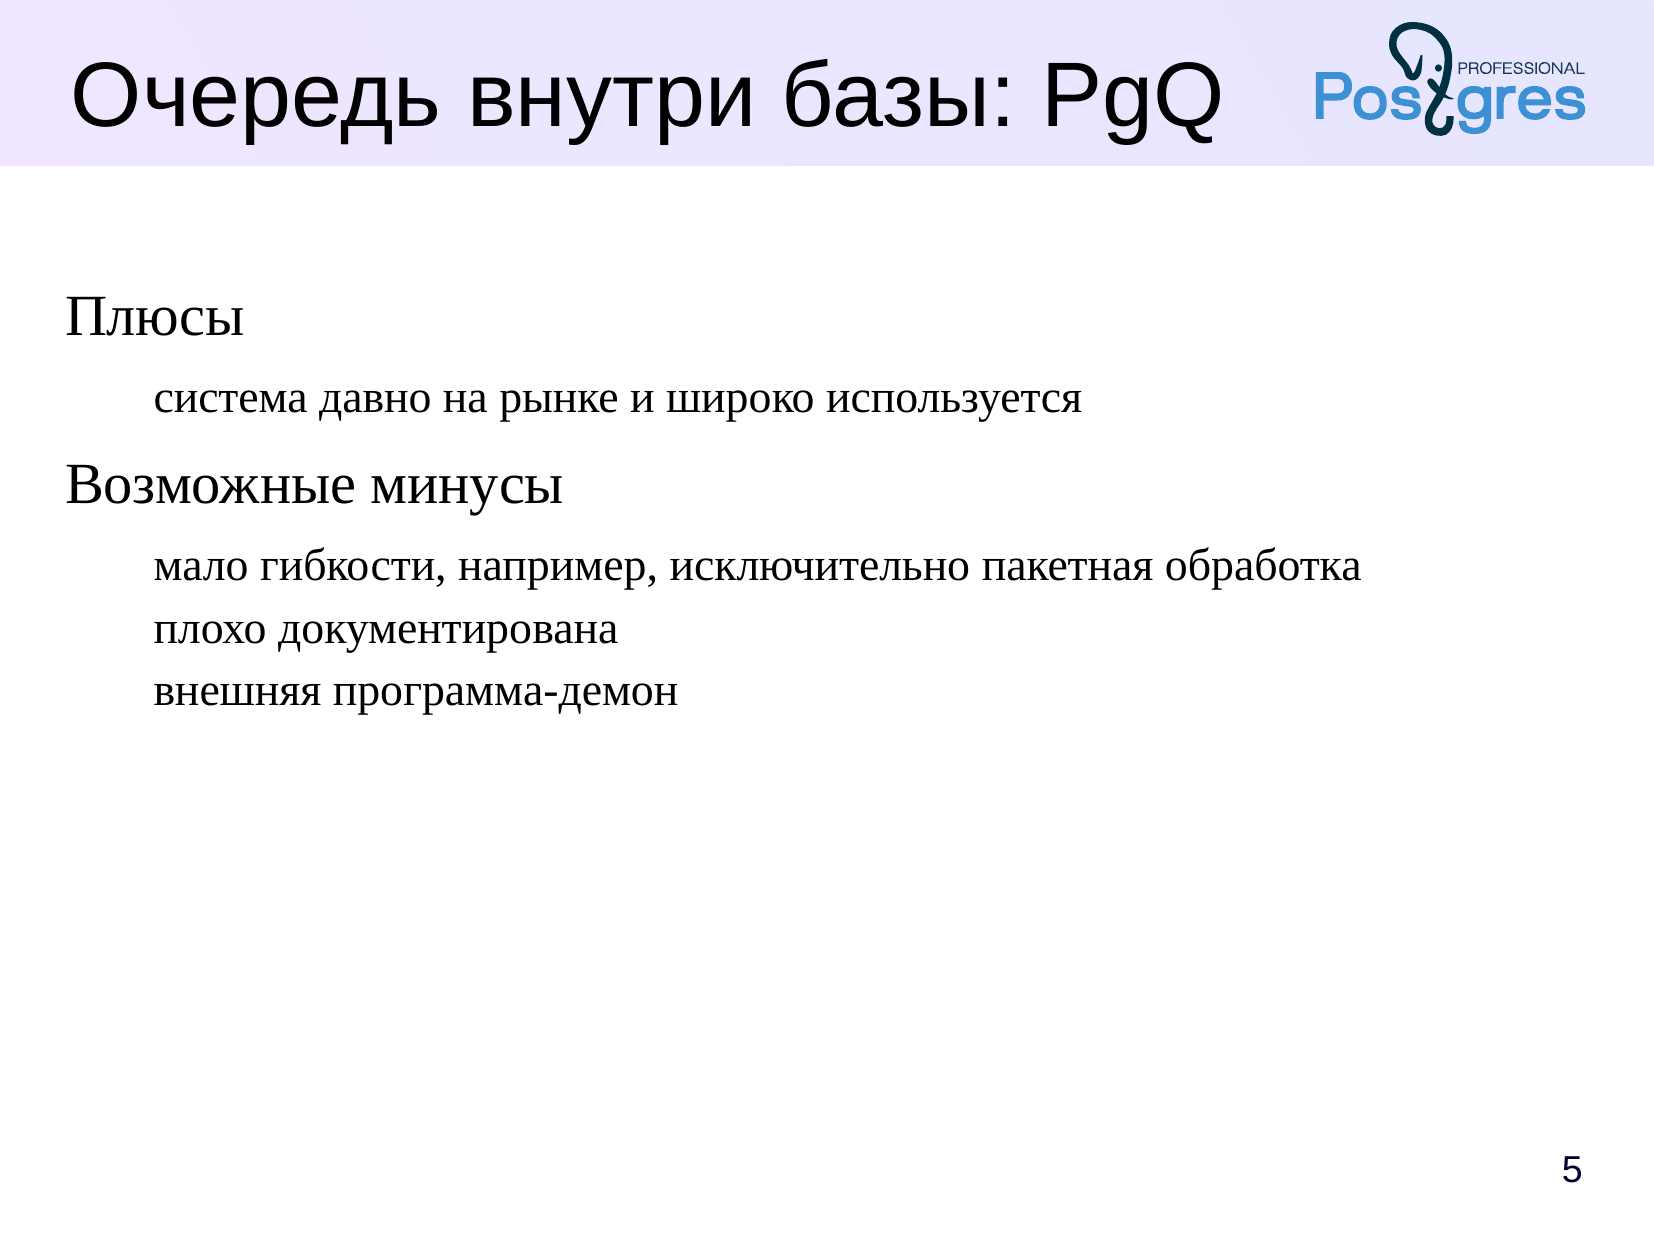

# Очередь внутри базы: PgQ
Плюсы
система давно на рынке и широко используется
Возможные минусы
мало гибкости, например, исключительно пакетная обработка
плохо документирована
внешняя программа-демон